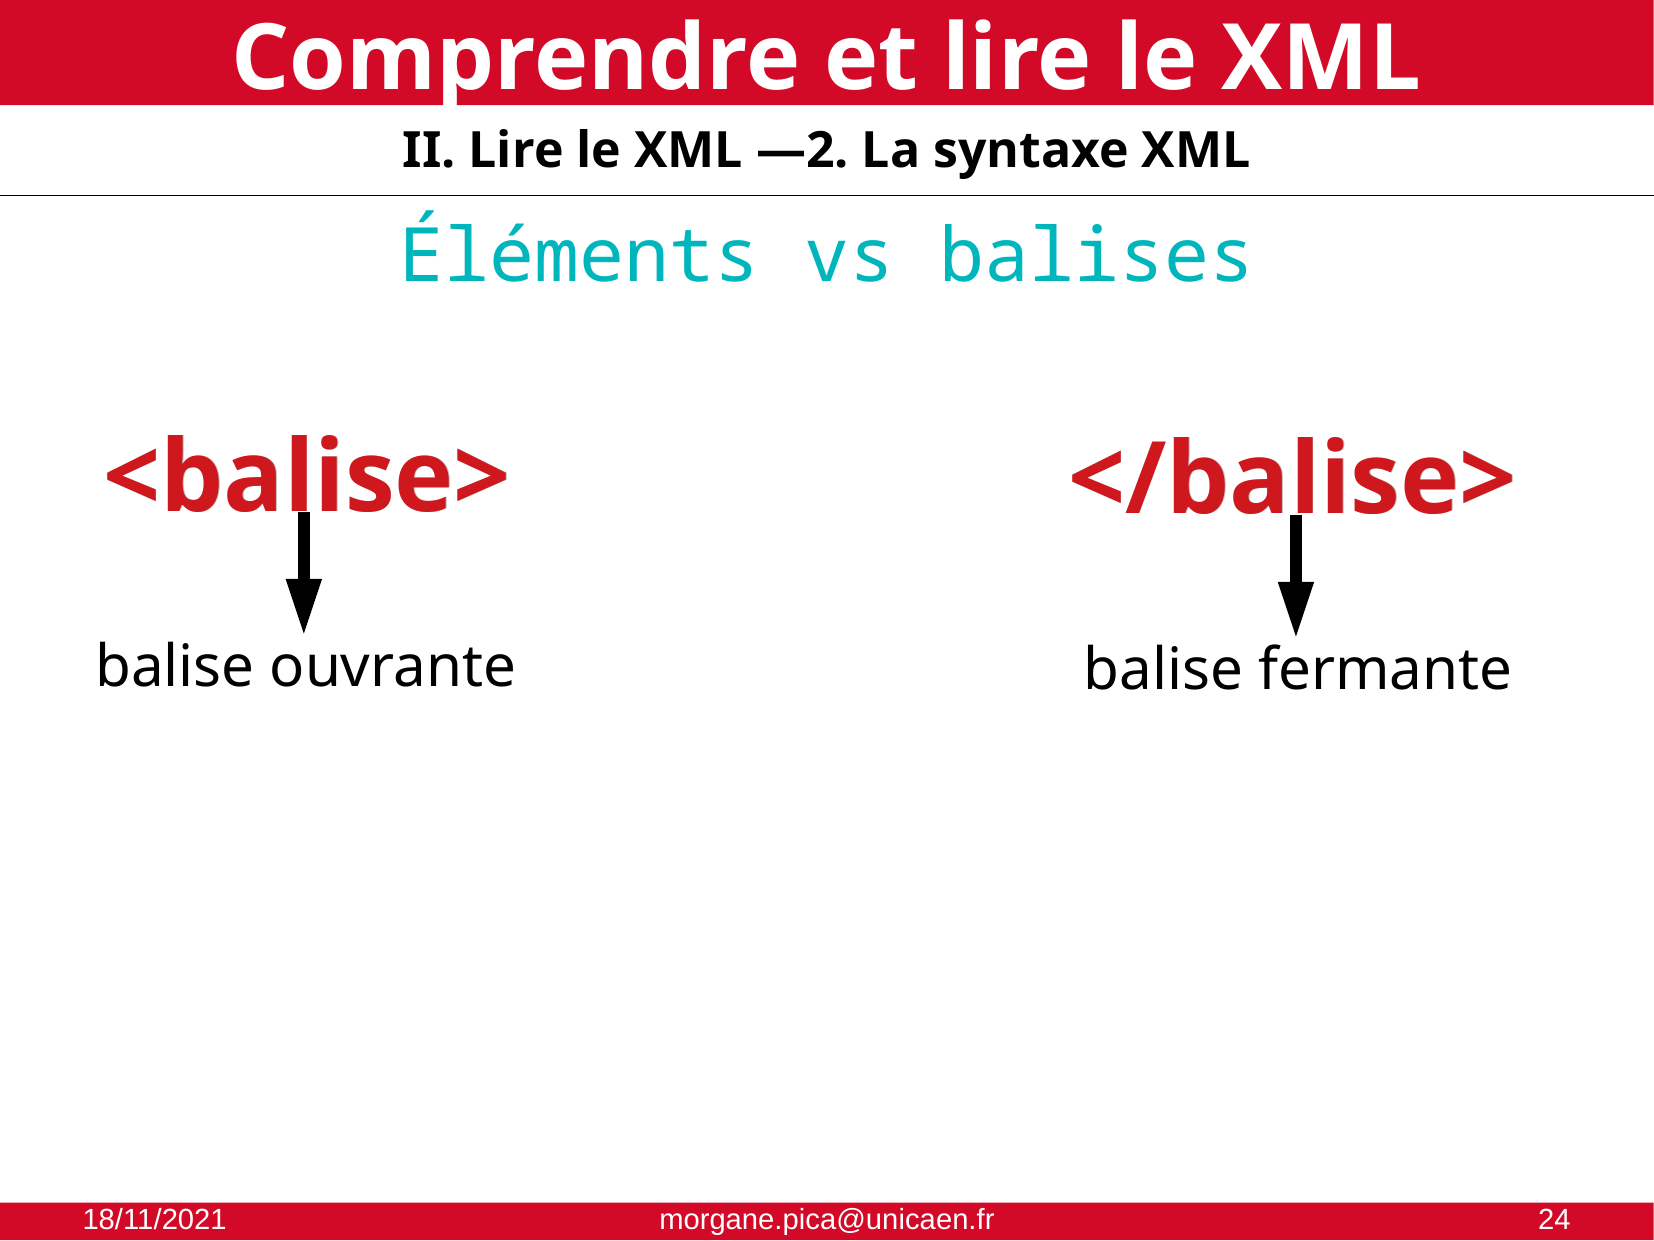

# Comprendre et lire le XML
II. Lire le XML —2. La syntaxe XML
Éléments vs balises
<balise>
</balise>
balise ouvrante
balise fermante
18/11/2021
morgane.pica@unicaen.fr
24